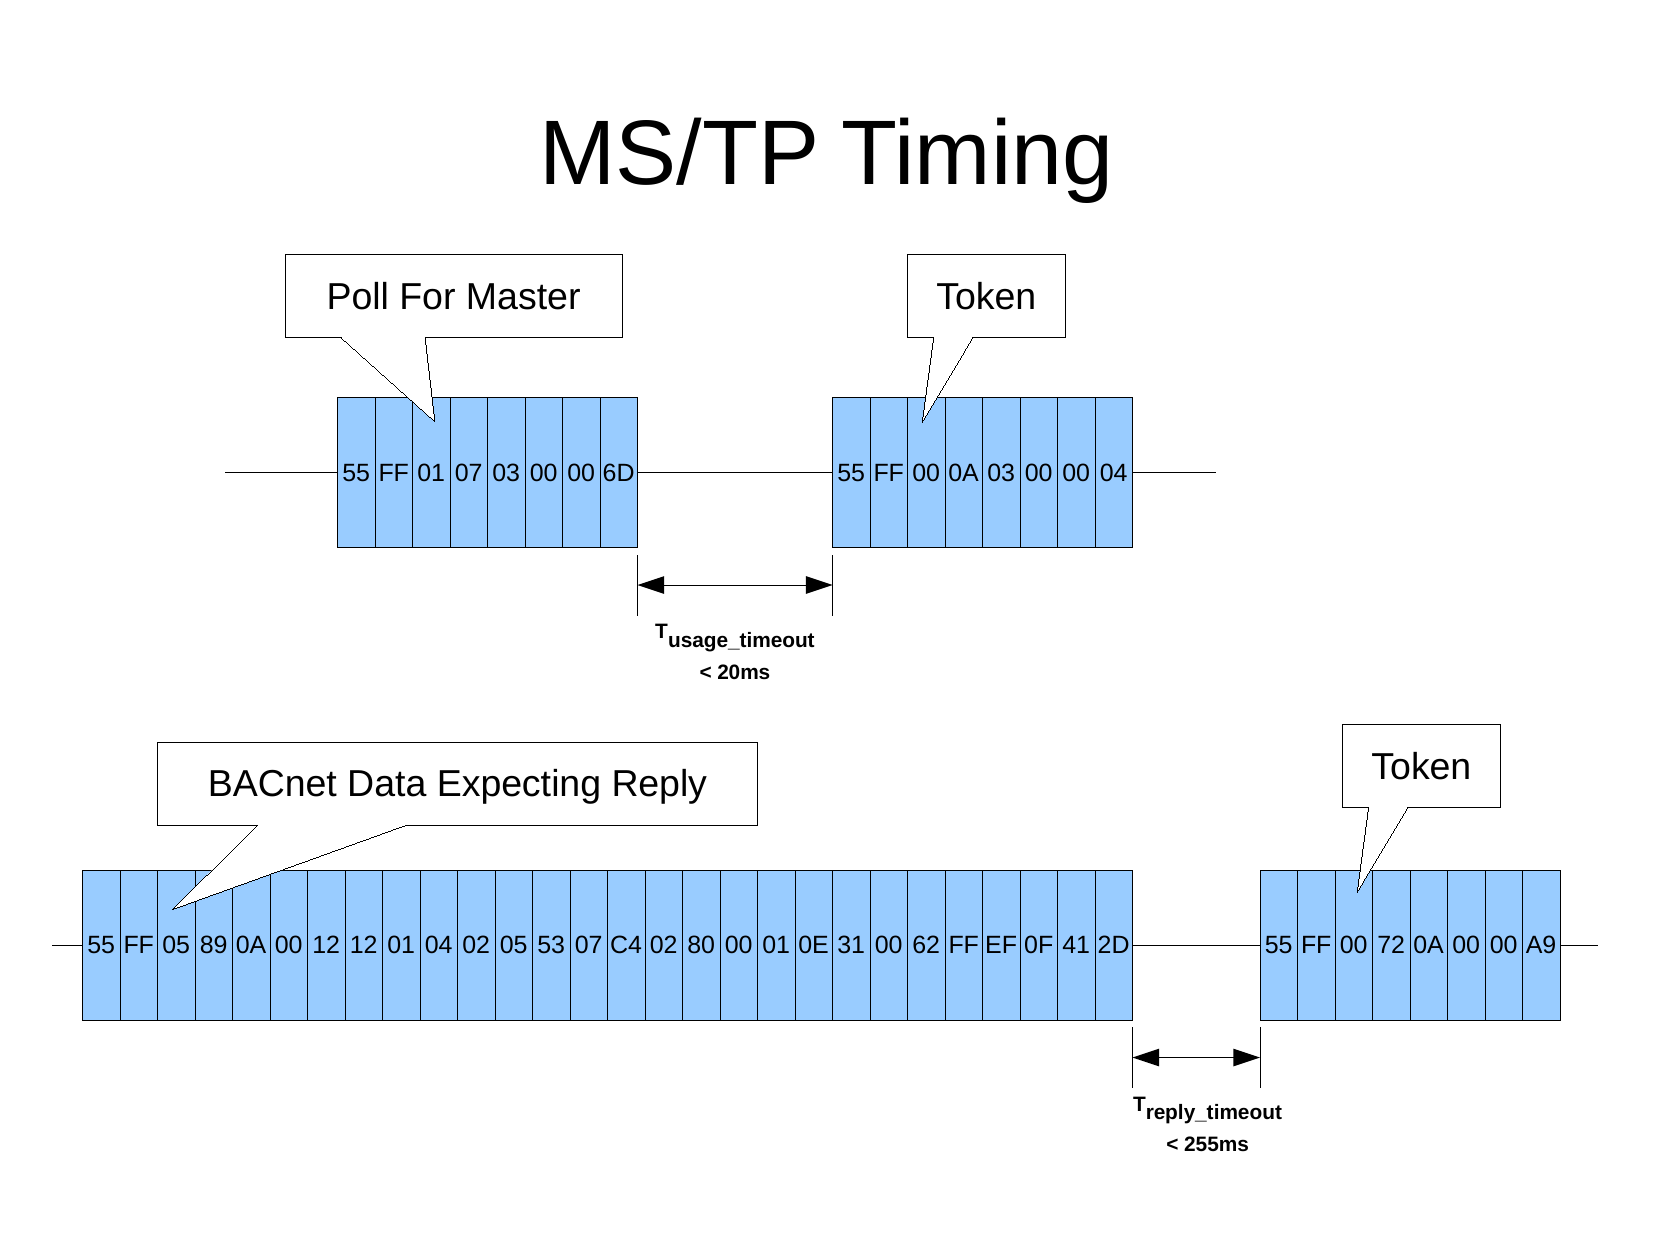

# MS/TP Timing
Poll For Master
Token
55
FF
01
07
03
00
00
6D
55
FF
00
0A
03
00
00
04
Tusage_timeout
< 20ms
Token
BACnet Data Expecting Reply
55
FF
05
89
0A
00
12
12
01
04
02
05
53
07
C4
02
80
00
01
0E
31
00
62
FF
EF
0F
41
2D
55
FF
00
72
0A
00
00
A9
Treply_timeout
< 255ms